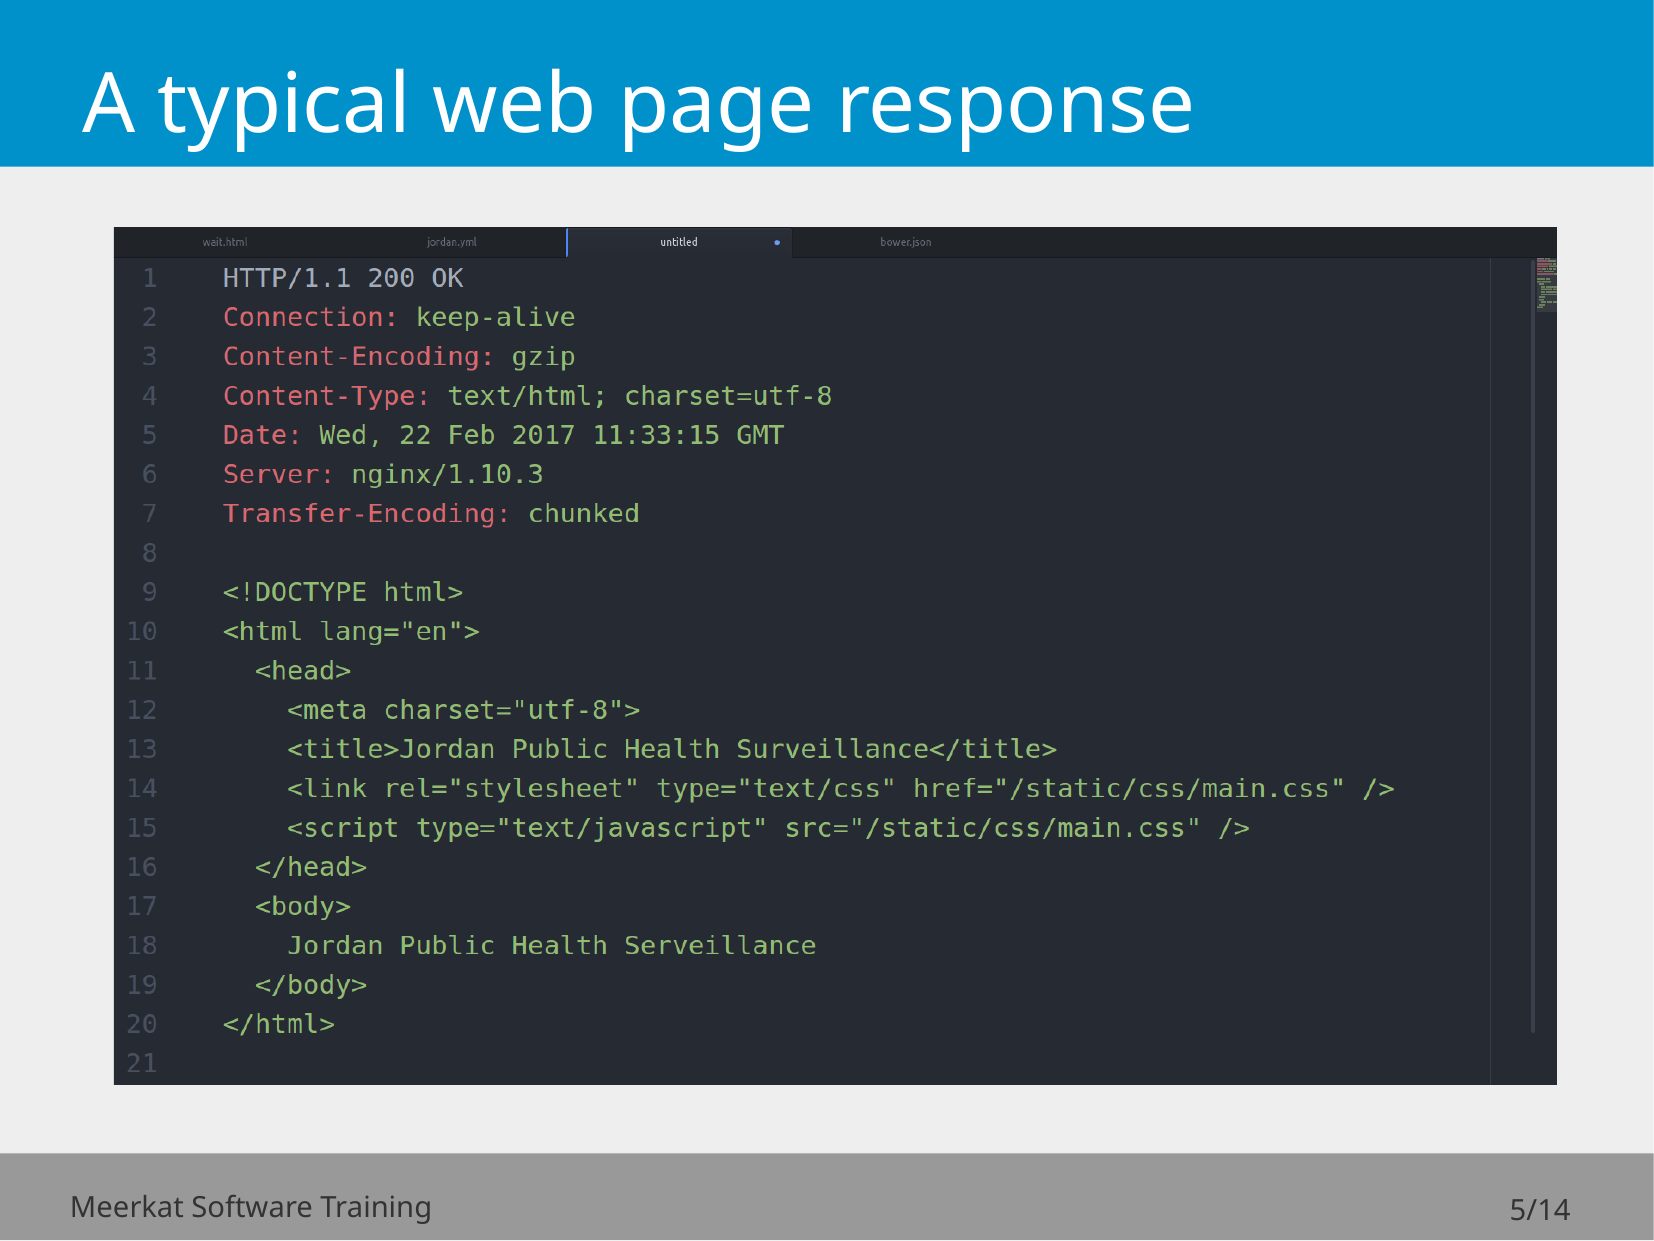

# A typical web page response
5